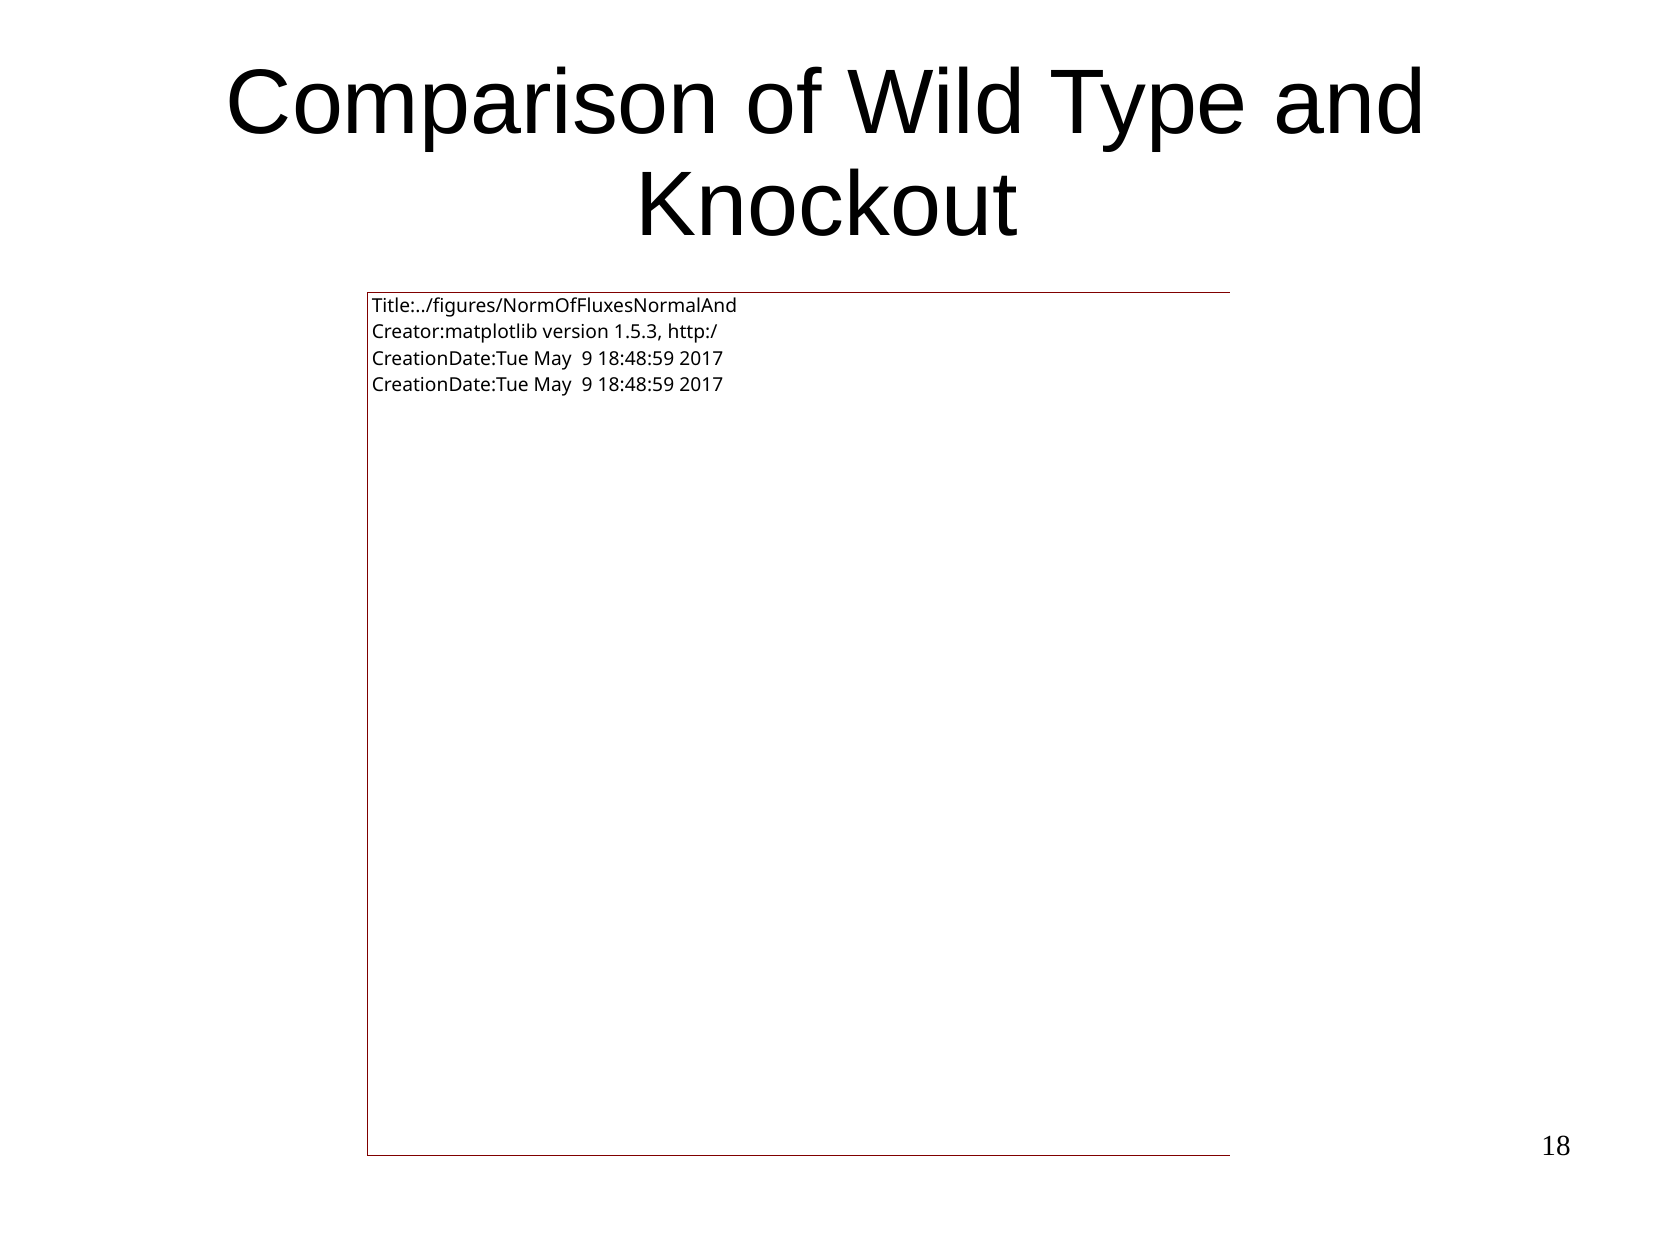

# Comparison of Wild Type and Knockout
18